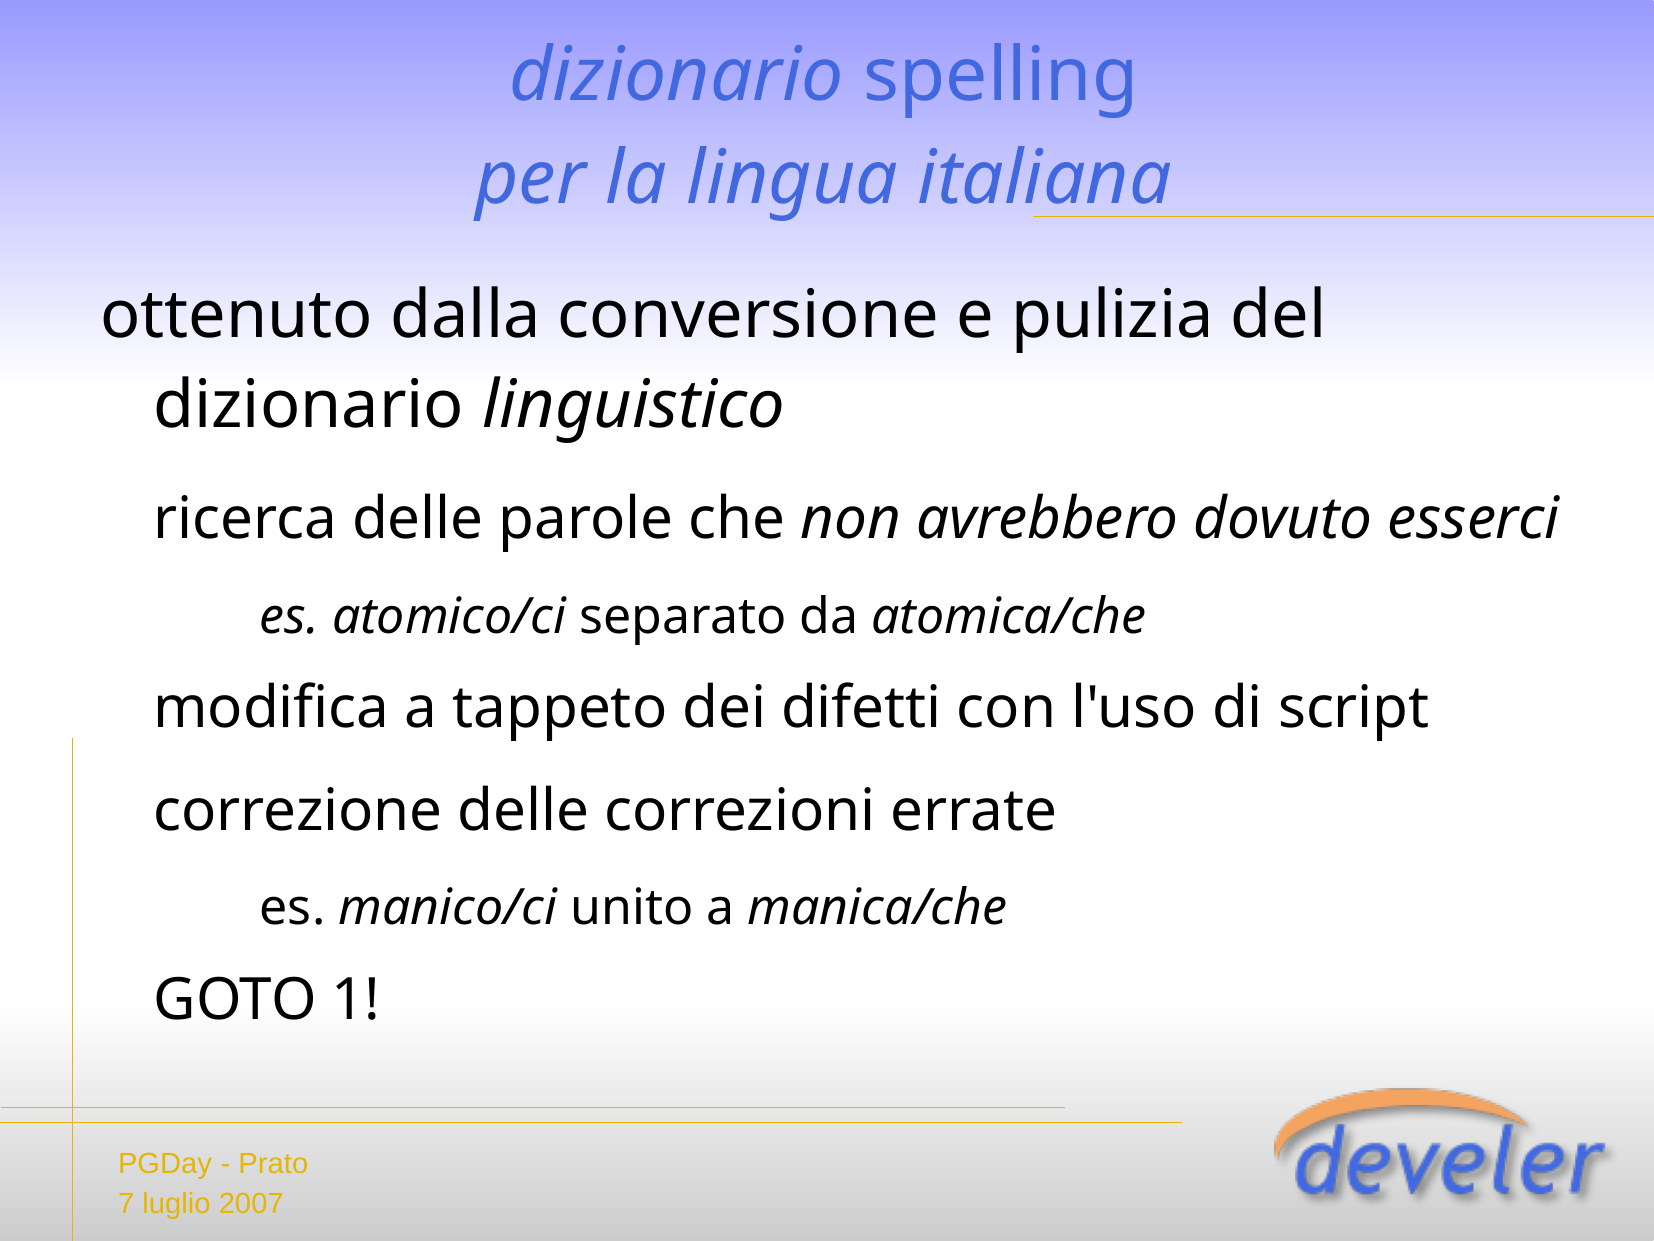

# dizionario spelling per la lingua italiana
ottenuto dalla conversione e pulizia del dizionario linguistico
ricerca delle parole che non avrebbero dovuto esserci
es. atomico/ci separato da atomica/che
modifica a tappeto dei difetti con l'uso di script
correzione delle correzioni errate
es. manico/ci unito a manica/che
GOTO 1!
PGDay - Prato
7 luglio 2007